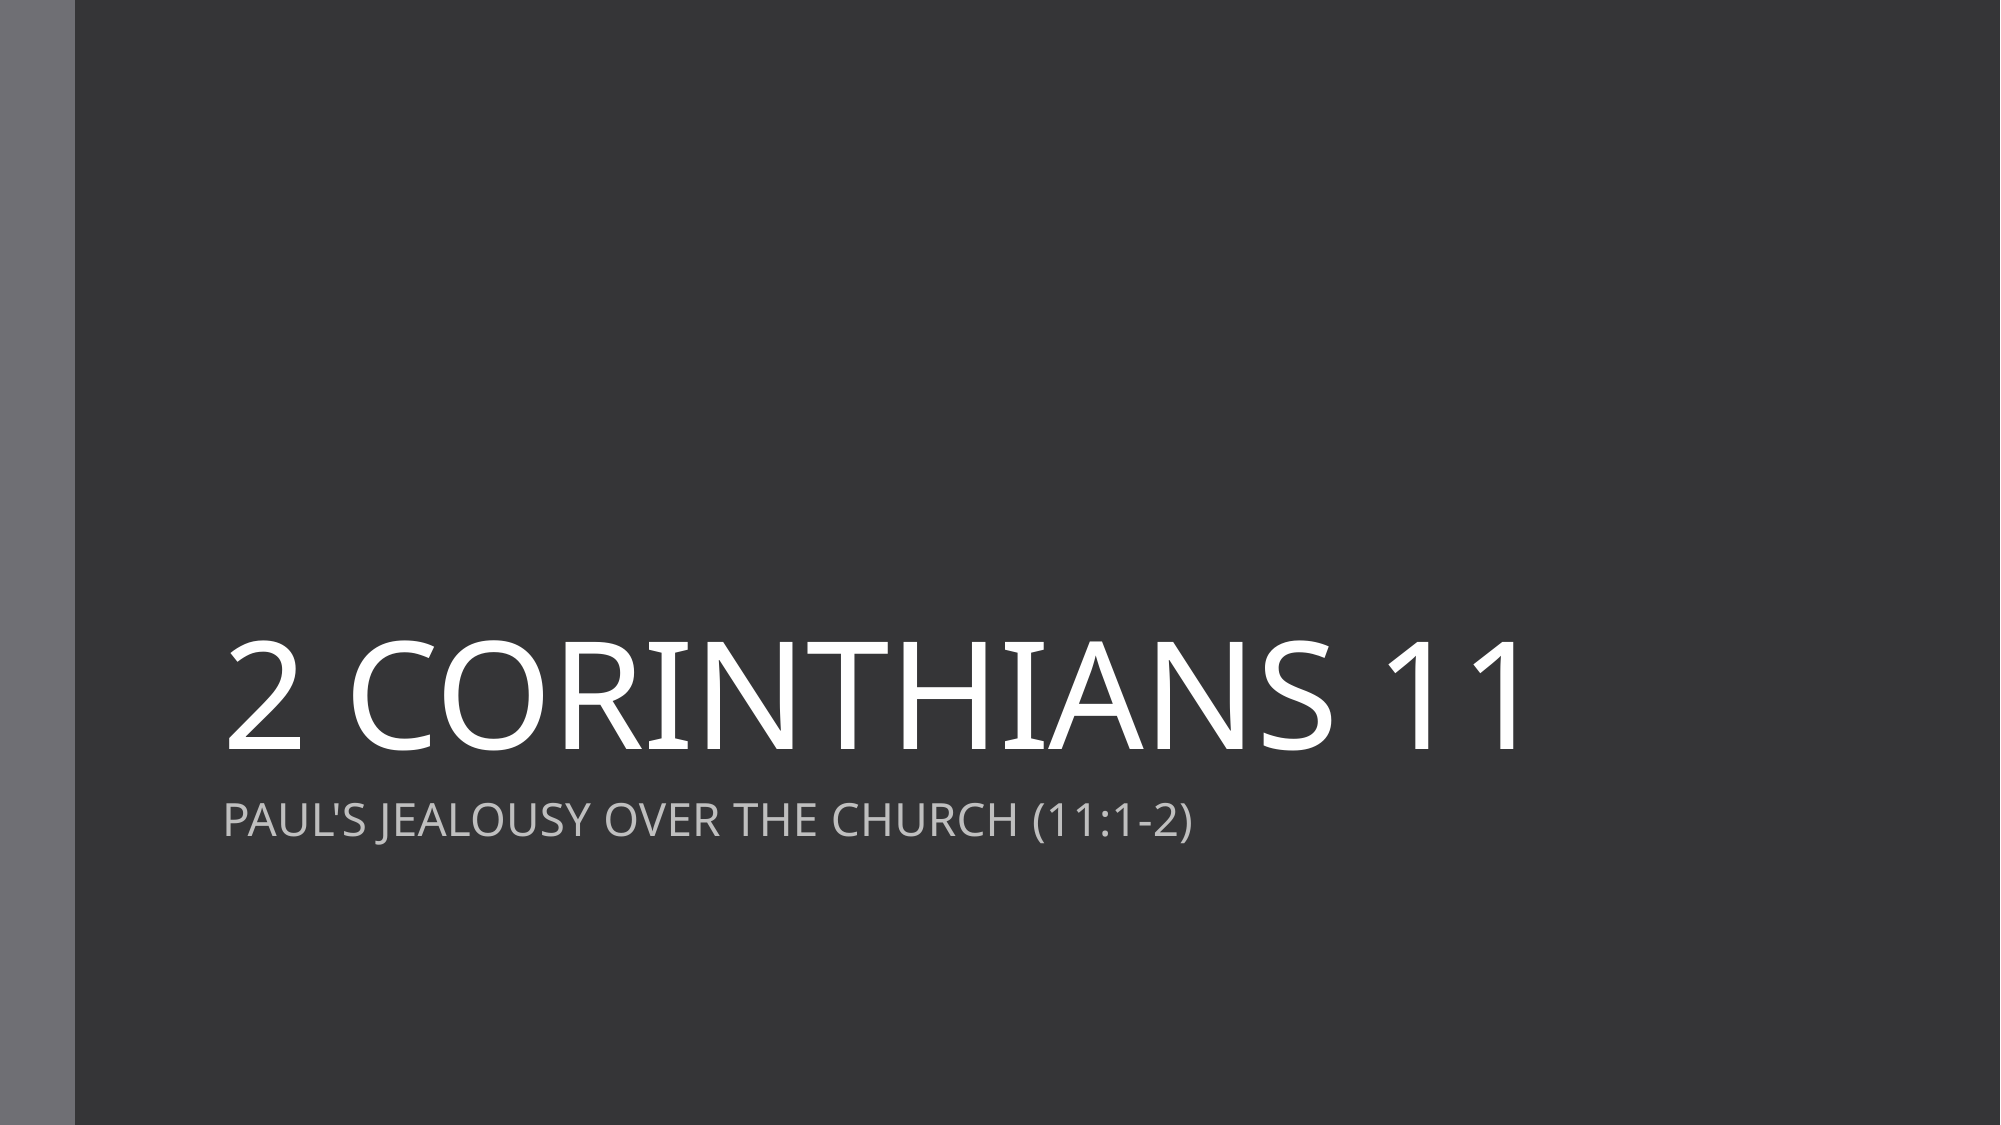

# 2 CORINTHIANS 11
PAUL'S JEALOUSY OVER THE CHURCH (11:1-2)